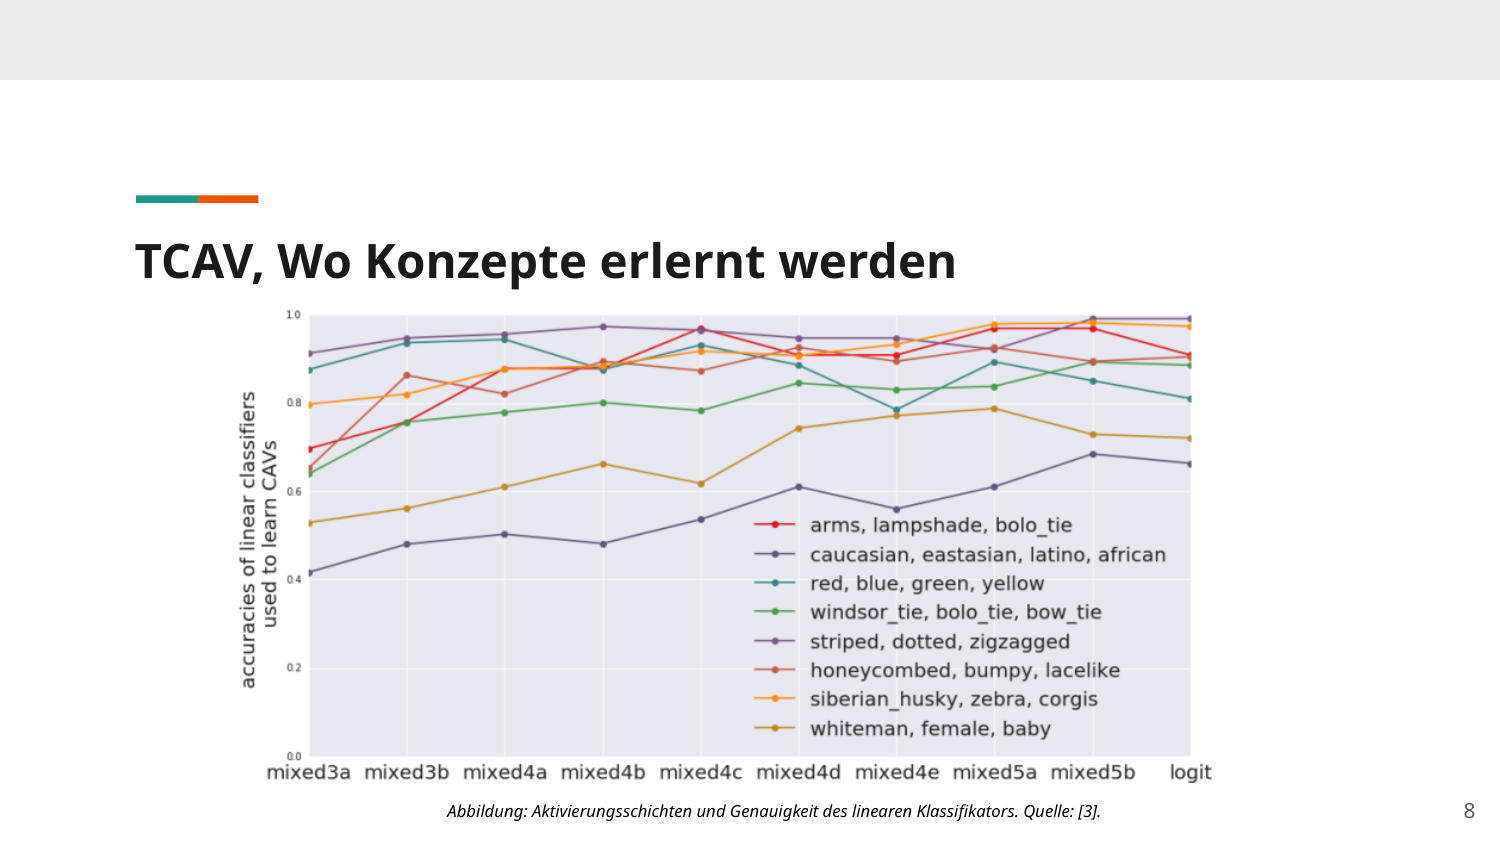

# TCAV, Wo Konzepte erlernt werden
Abbildung: Aktivierungsschichten und Genauigkeit des linearen Klassifikators. Quelle: [3].